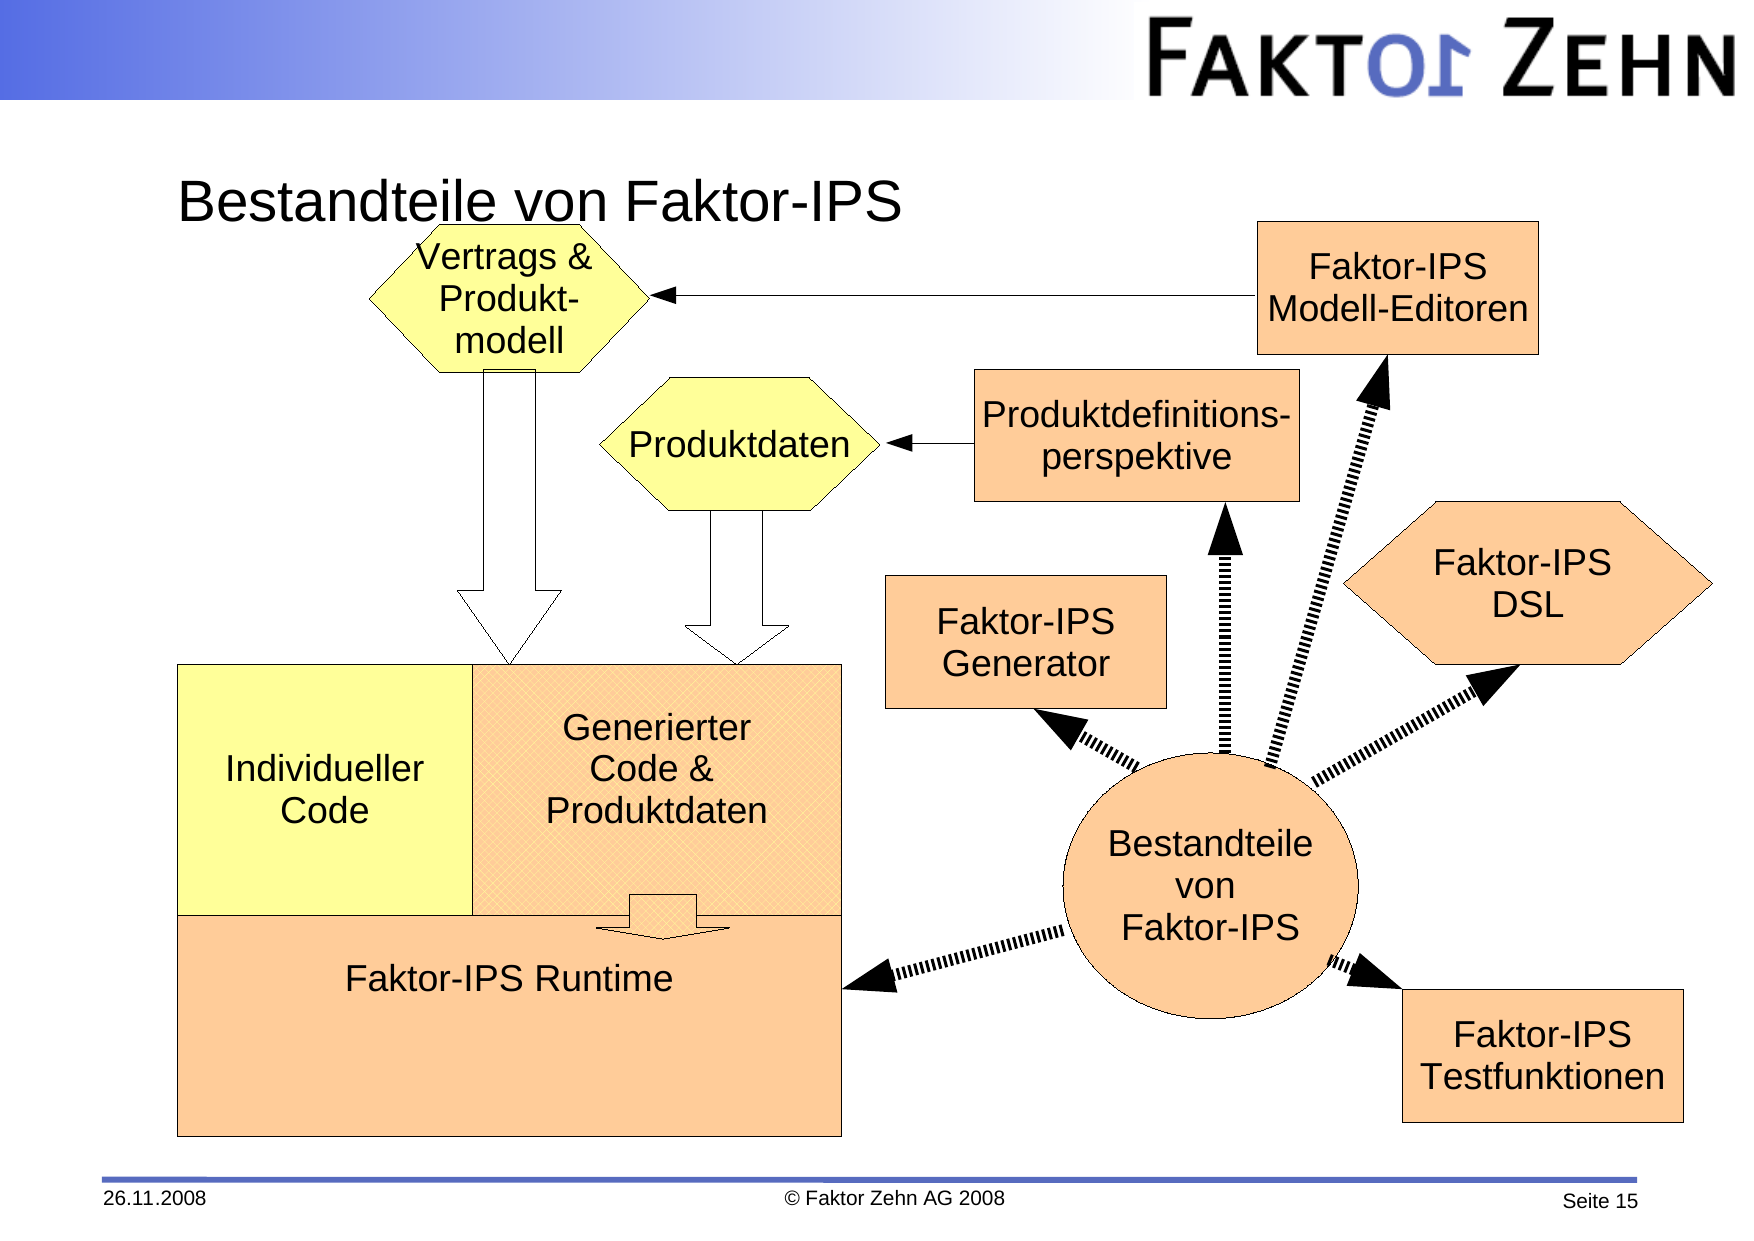

# Bestandteile von Faktor-IPS
Faktor-IPS
Modell-Editoren
Vertrags &
Produkt-
modell
Produktdefinitions-
perspektive
Produktdaten
Faktor-IPS
DSL
Faktor-IPS
Generator
Individueller
Code
Generierter
Code &
Produktdaten
Bestandteile
von
Faktor-IPS
Faktor-IPS Runtime
Faktor-IPS
Testfunktionen